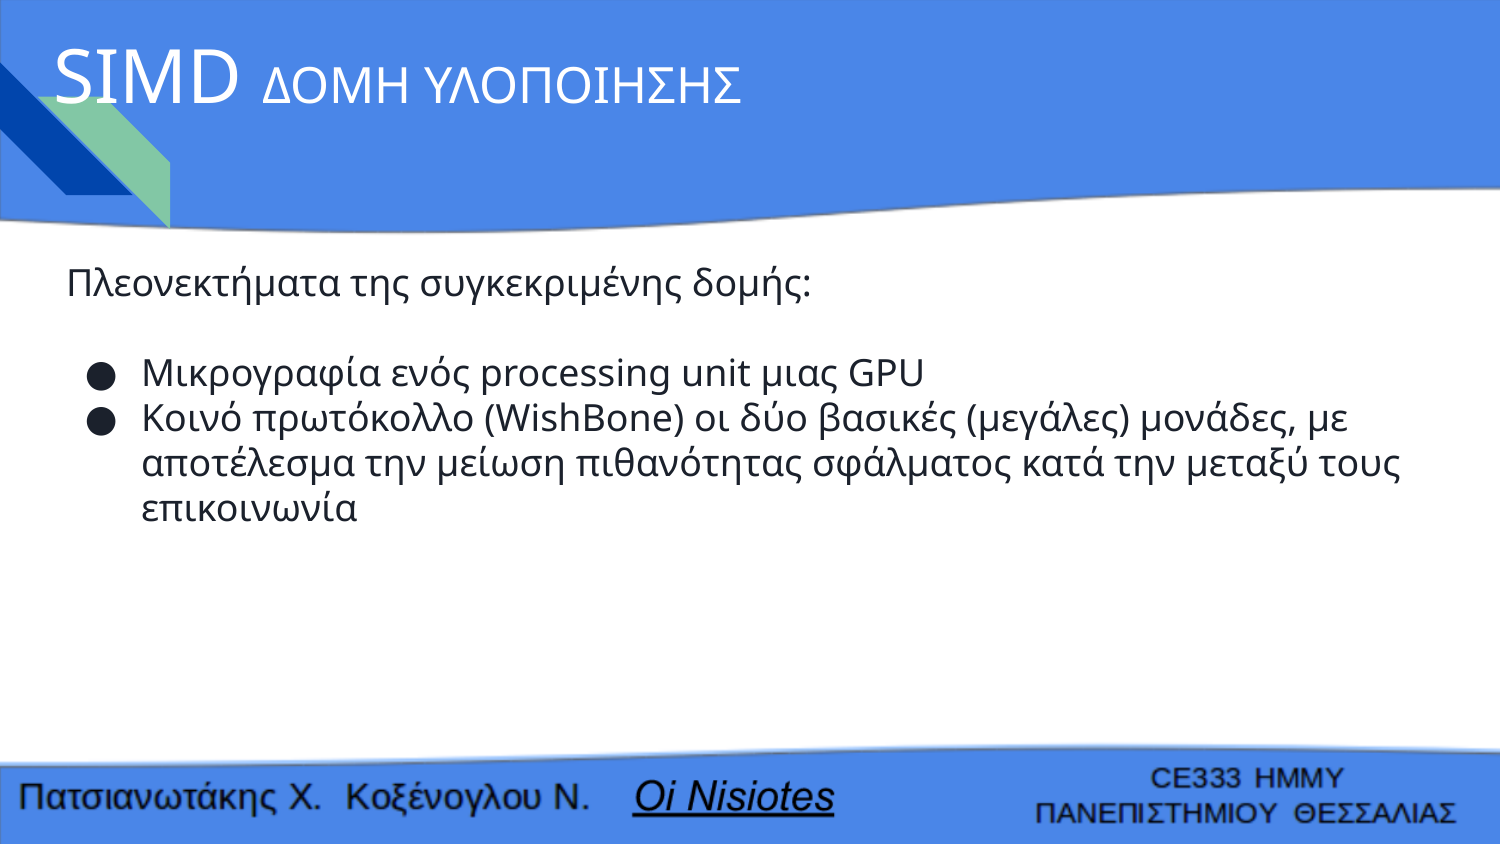

# SIMD ΔΟΜΗ ΥΛΟΠΟΙΗΣΗΣ
Πλεονεκτήματα της συγκεκριμένης δομής:
Μικρογραφία ενός processing unit μιας GPU
Κοινό πρωτόκολλο (WishBone) οι δύο βασικές (μεγάλες) μονάδες, με αποτέλεσμα την μείωση πιθανότητας σφάλματος κατά την μεταξύ τους επικοινωνία